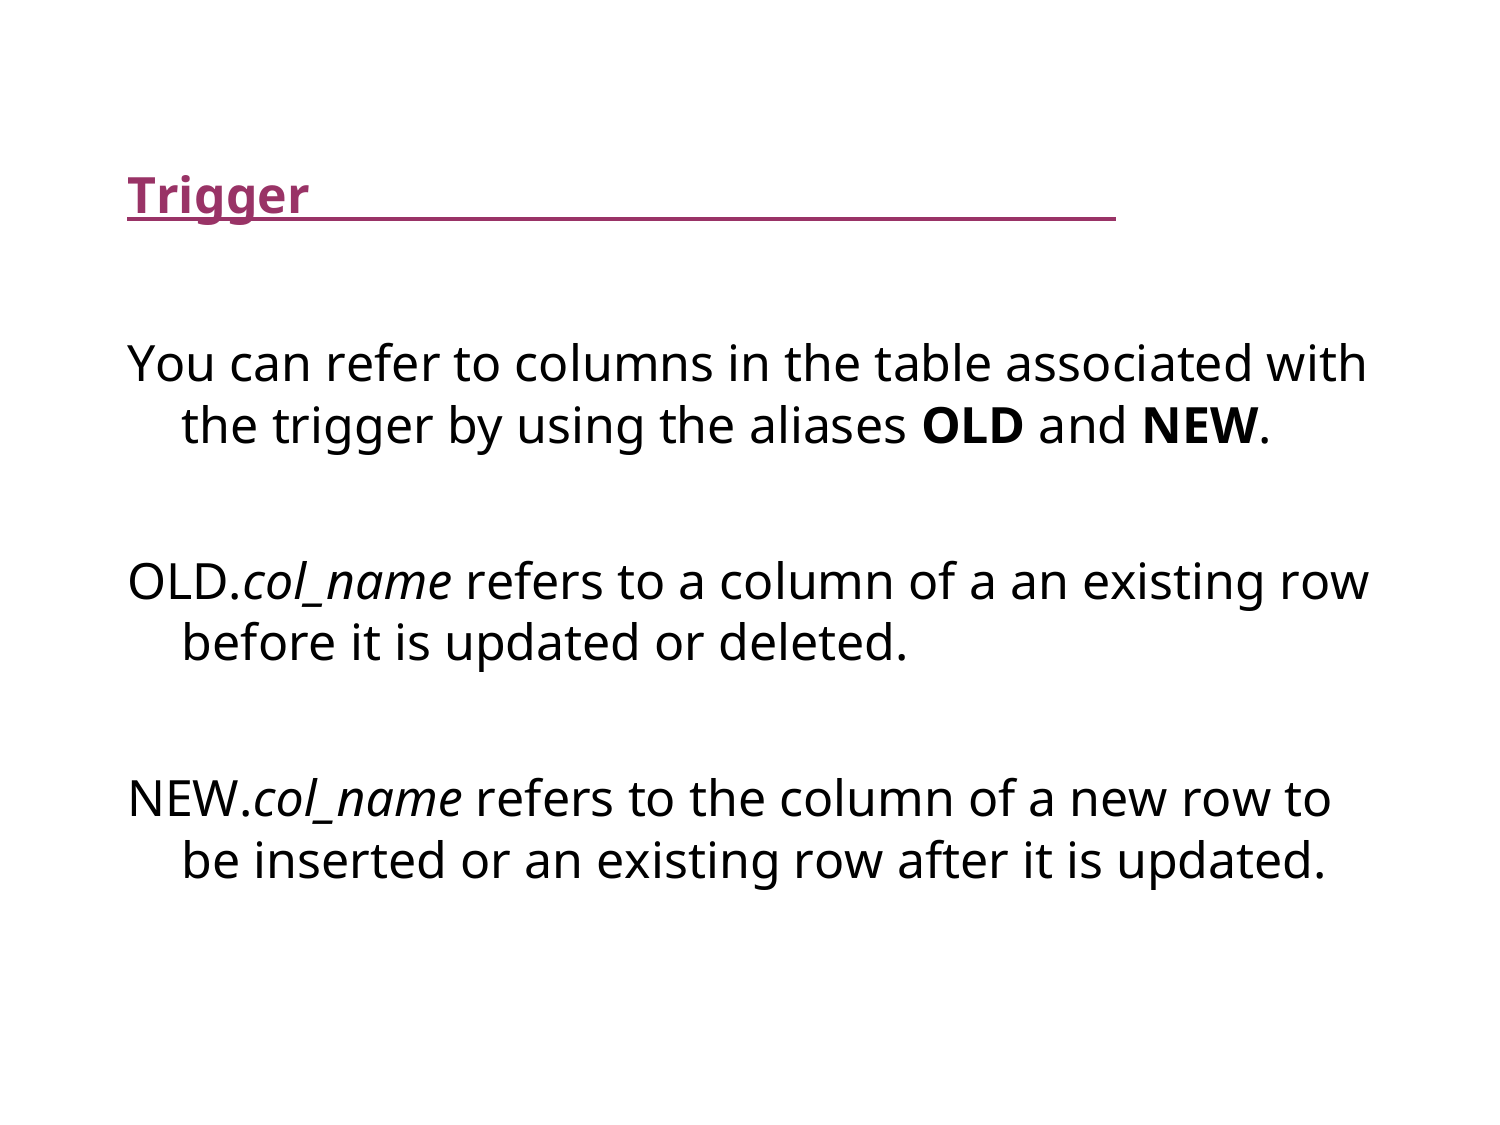

# Trigger
You can refer to columns in the table associated with the trigger by using the aliases OLD and NEW.
OLD.col_name refers to a column of a an existing row before it is updated or deleted.
NEW.col_name refers to the column of a new row to be inserted or an existing row after it is updated.